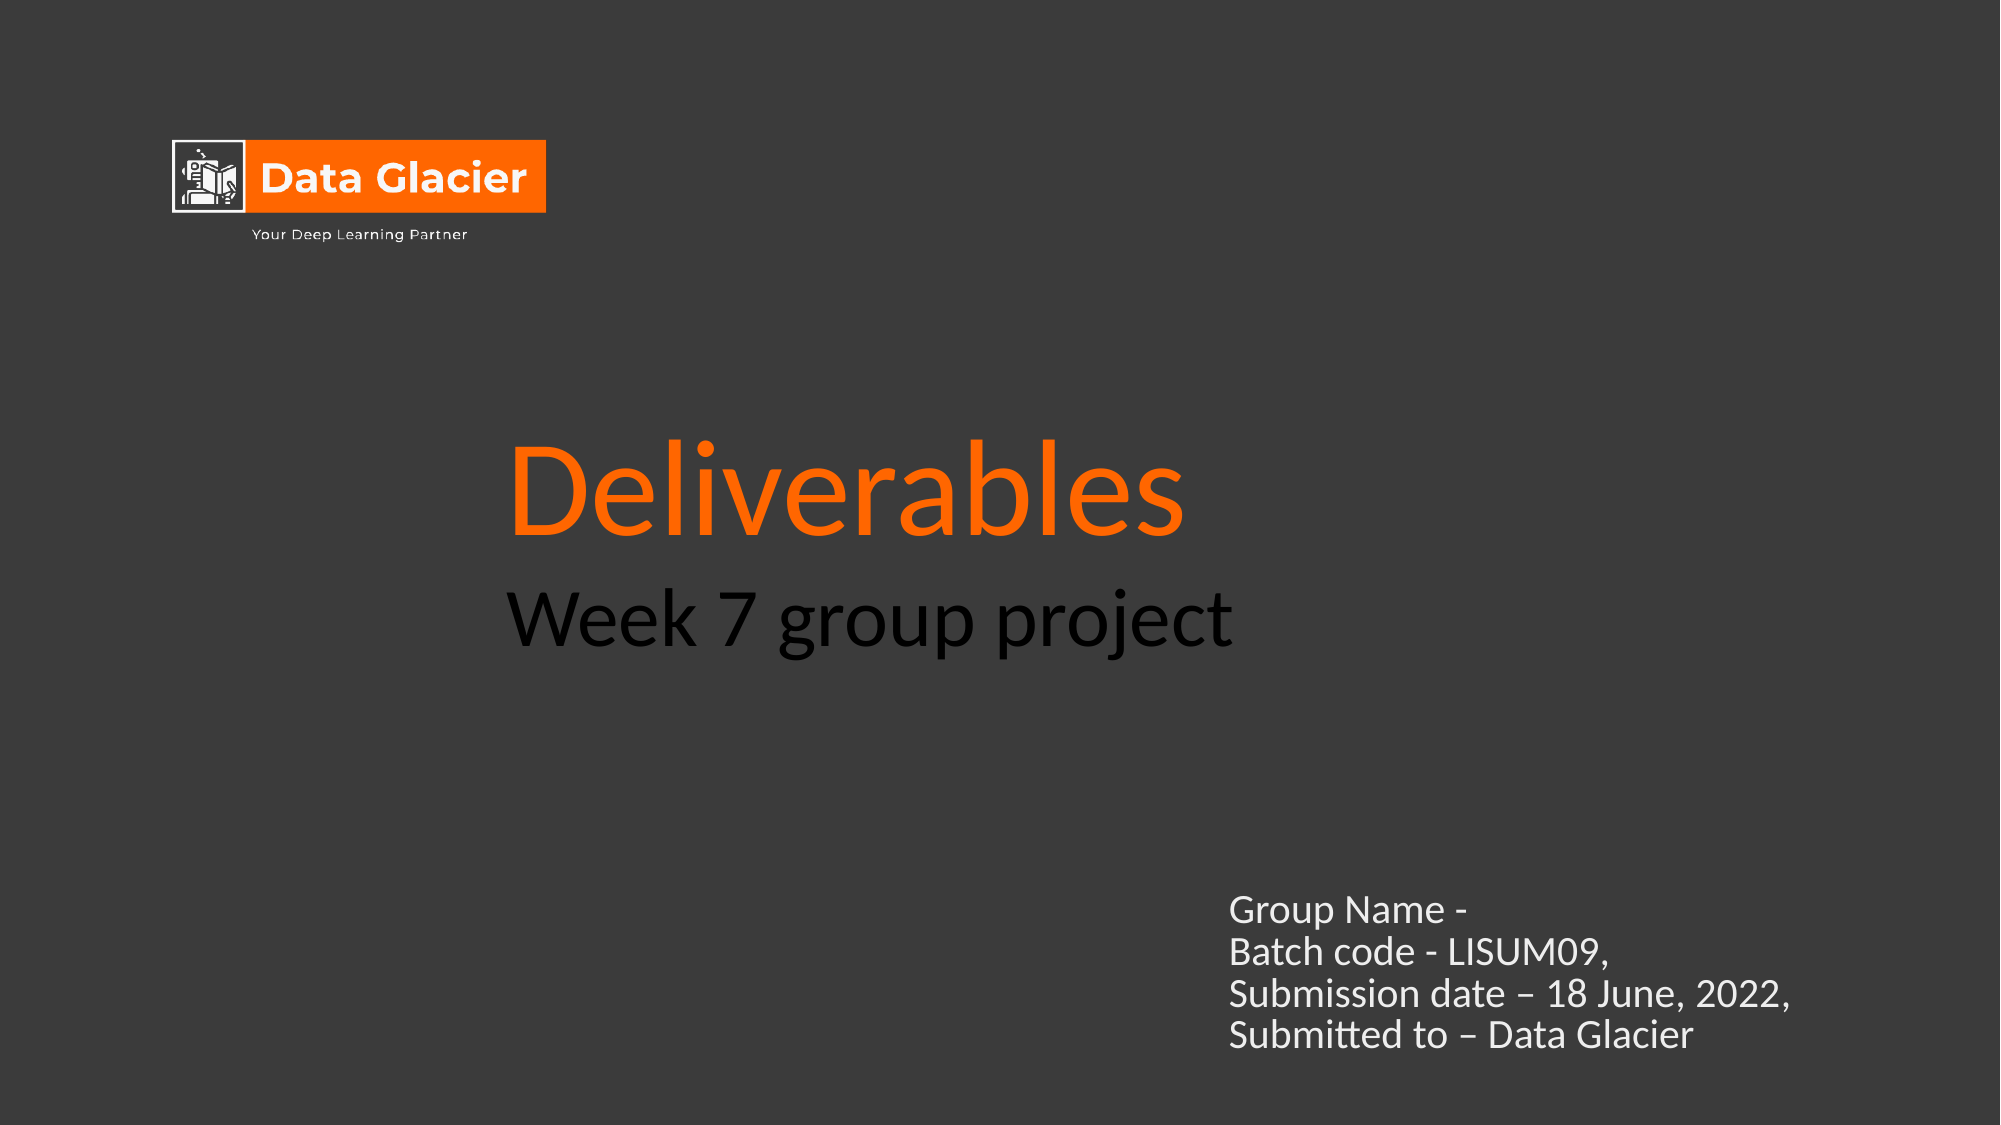

Deliverables
Week 7 group project
Group Name -
Batch code - LISUM09,
Submission date – 18 June, 2022,
Submitted to – Data Glacier